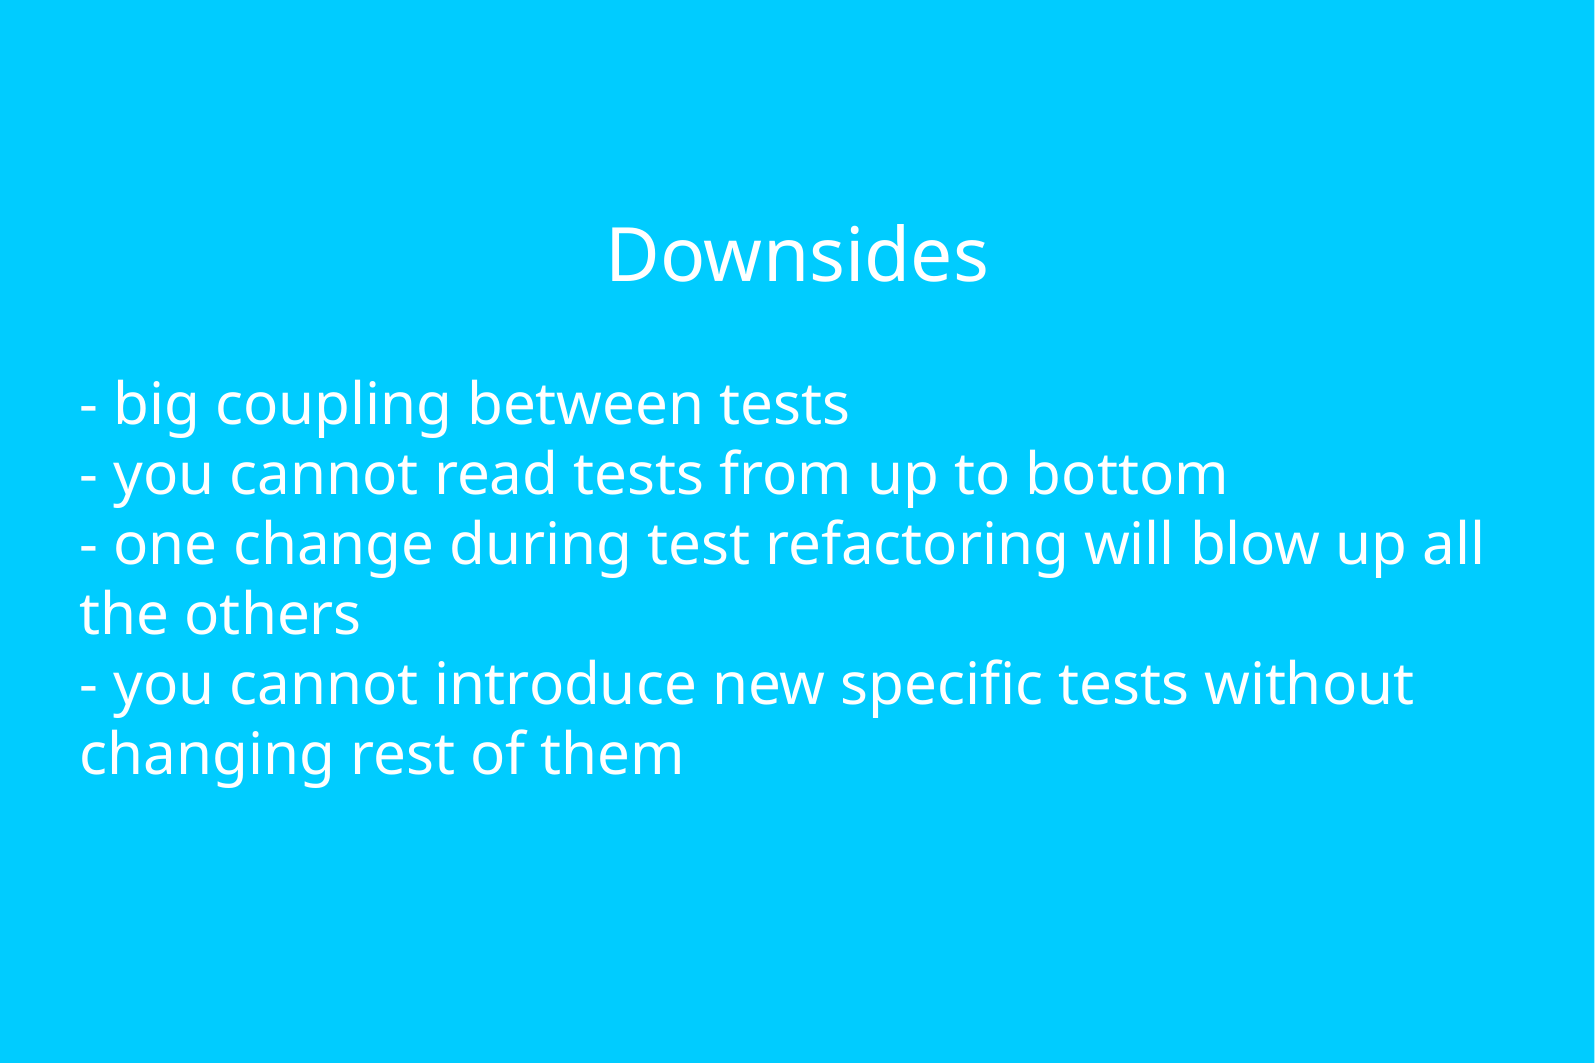

Downsides
- big coupling between tests
- you cannot read tests from up to bottom
- one change during test refactoring will blow up all the others
- you cannot introduce new specific tests without changing rest of them